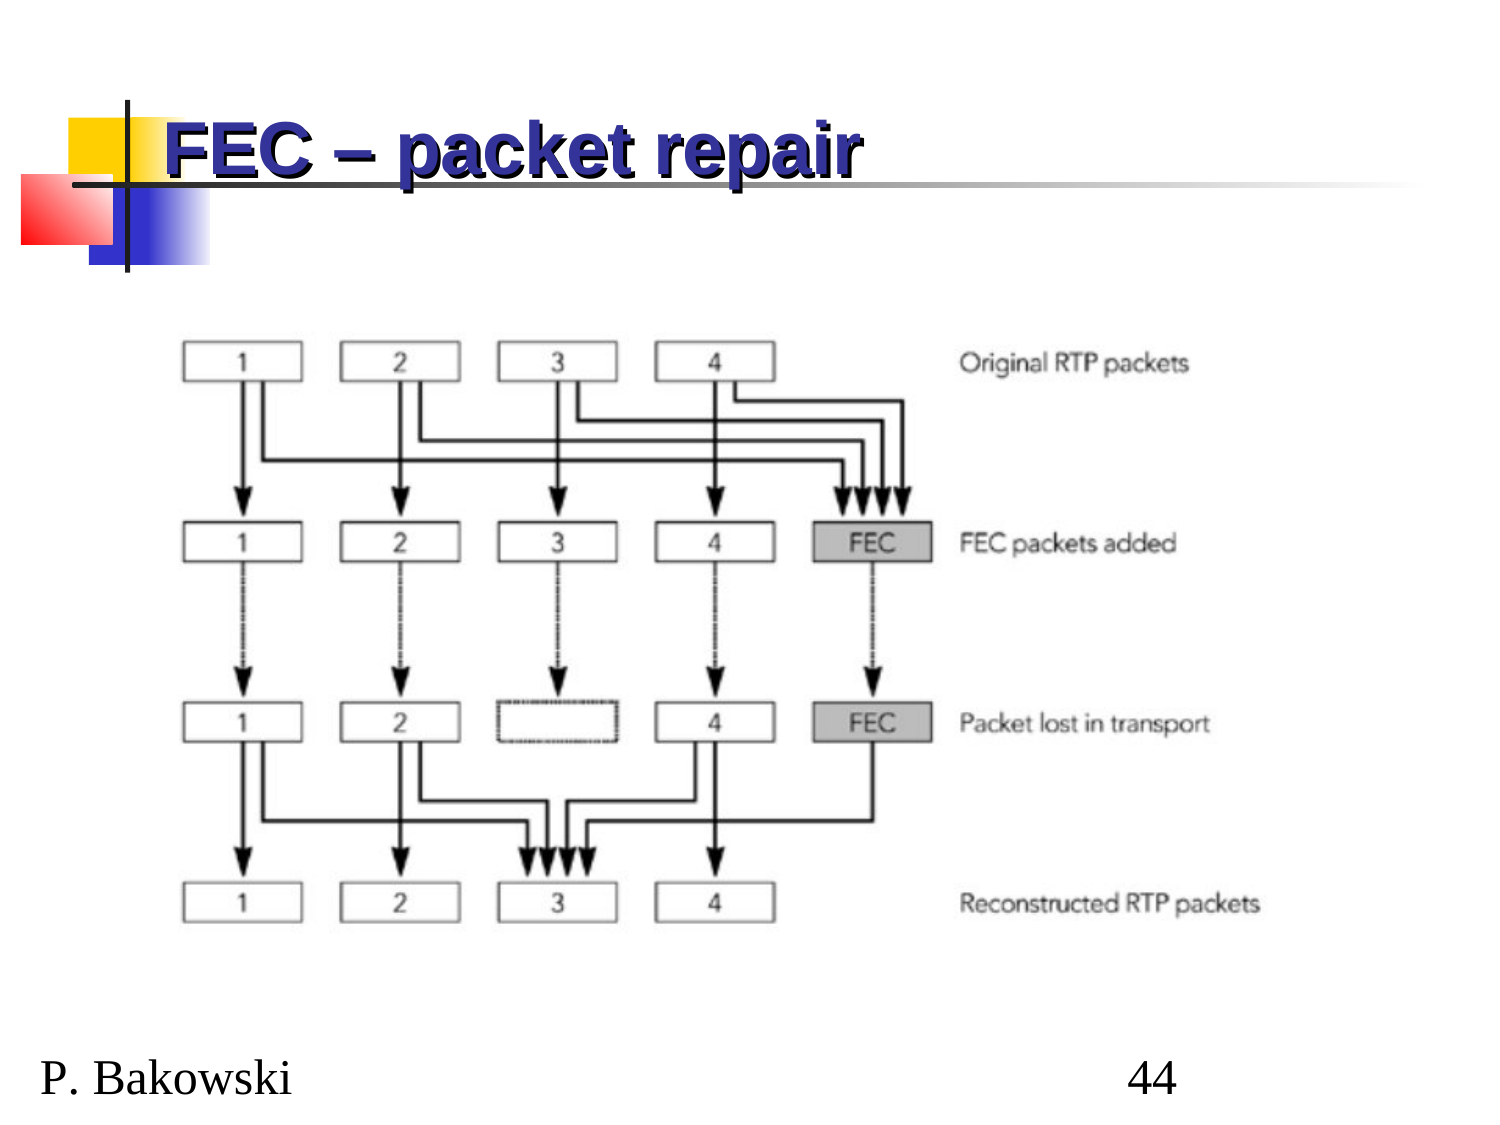

# FEC – packet repair
P.Bakowski
44